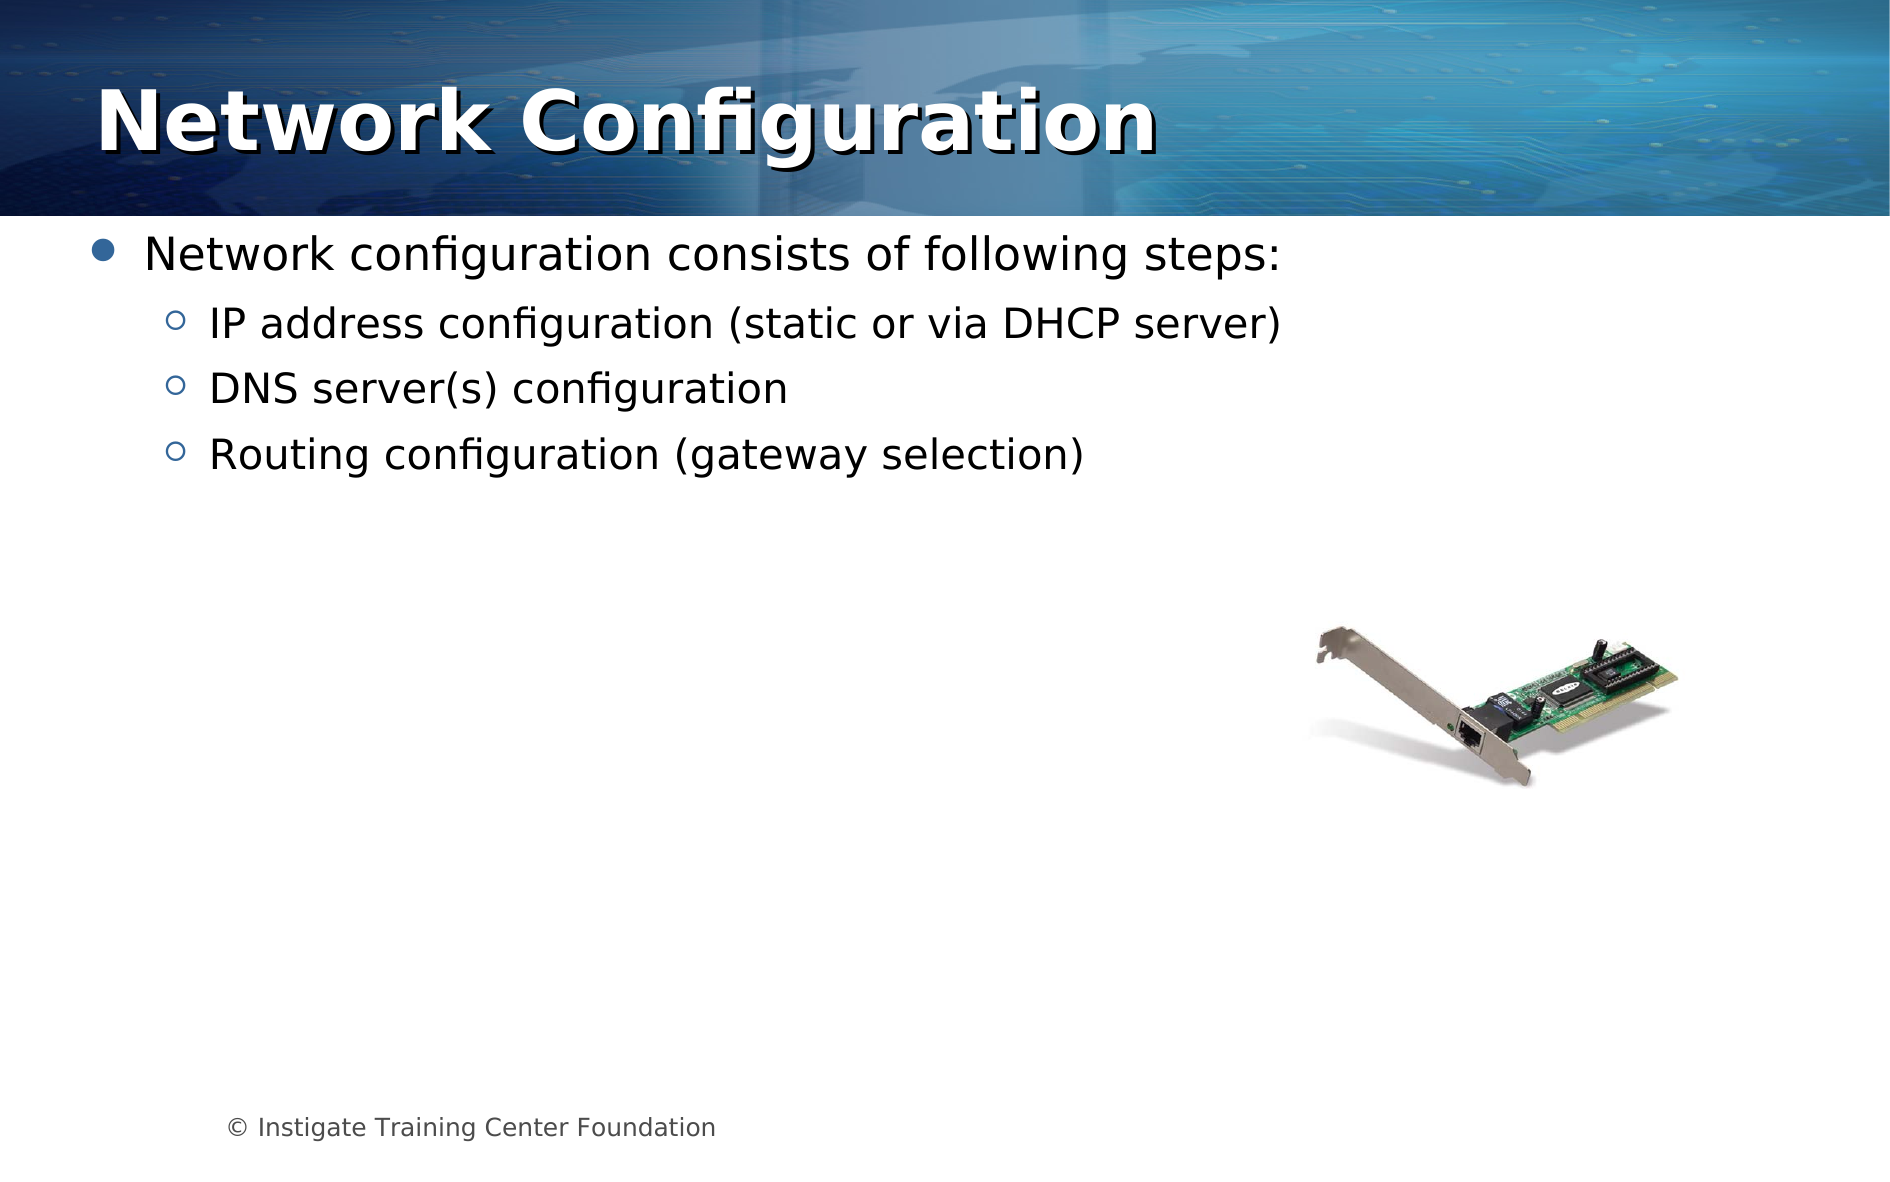

# Network Configuration
Network configuration consists of following steps:
IP address configuration (static or via DHCP server)
DNS server(s) configuration
Routing configuration (gateway selection)